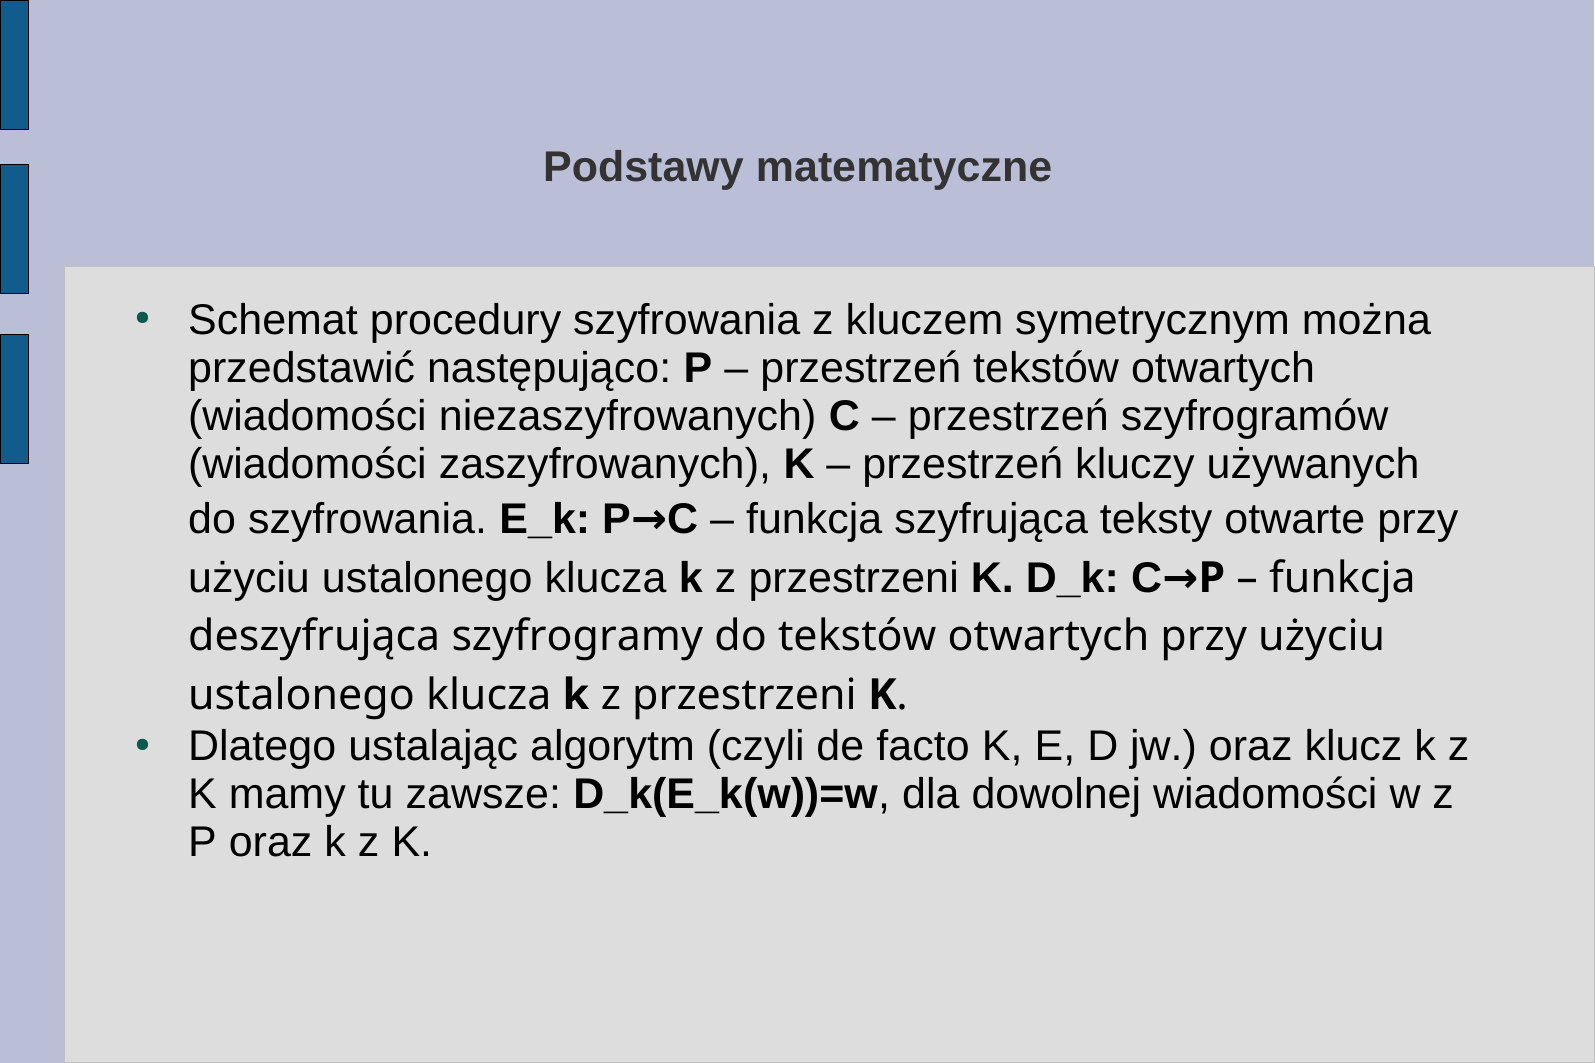

# Podstawy matematyczne
Schemat procedury szyfrowania z kluczem symetrycznym można przedstawić następująco: P – przestrzeń tekstów otwartych (wiadomości niezaszyfrowanych) C – przestrzeń szyfrogramów (wiadomości zaszyfrowanych), K – przestrzeń kluczy używanych do szyfrowania. E_k: P→C – funkcja szyfrująca teksty otwarte przy użyciu ustalonego klucza k z przestrzeni K. D_k: C→P – funkcja deszyfrująca szyfrogramy do tekstów otwartych przy użyciu ustalonego klucza k z przestrzeni K.
Dlatego ustalając algorytm (czyli de facto K, E, D jw.) oraz klucz k z K mamy tu zawsze: D_k(E_k(w))=w, dla dowolnej wiadomości w z P oraz k z K.